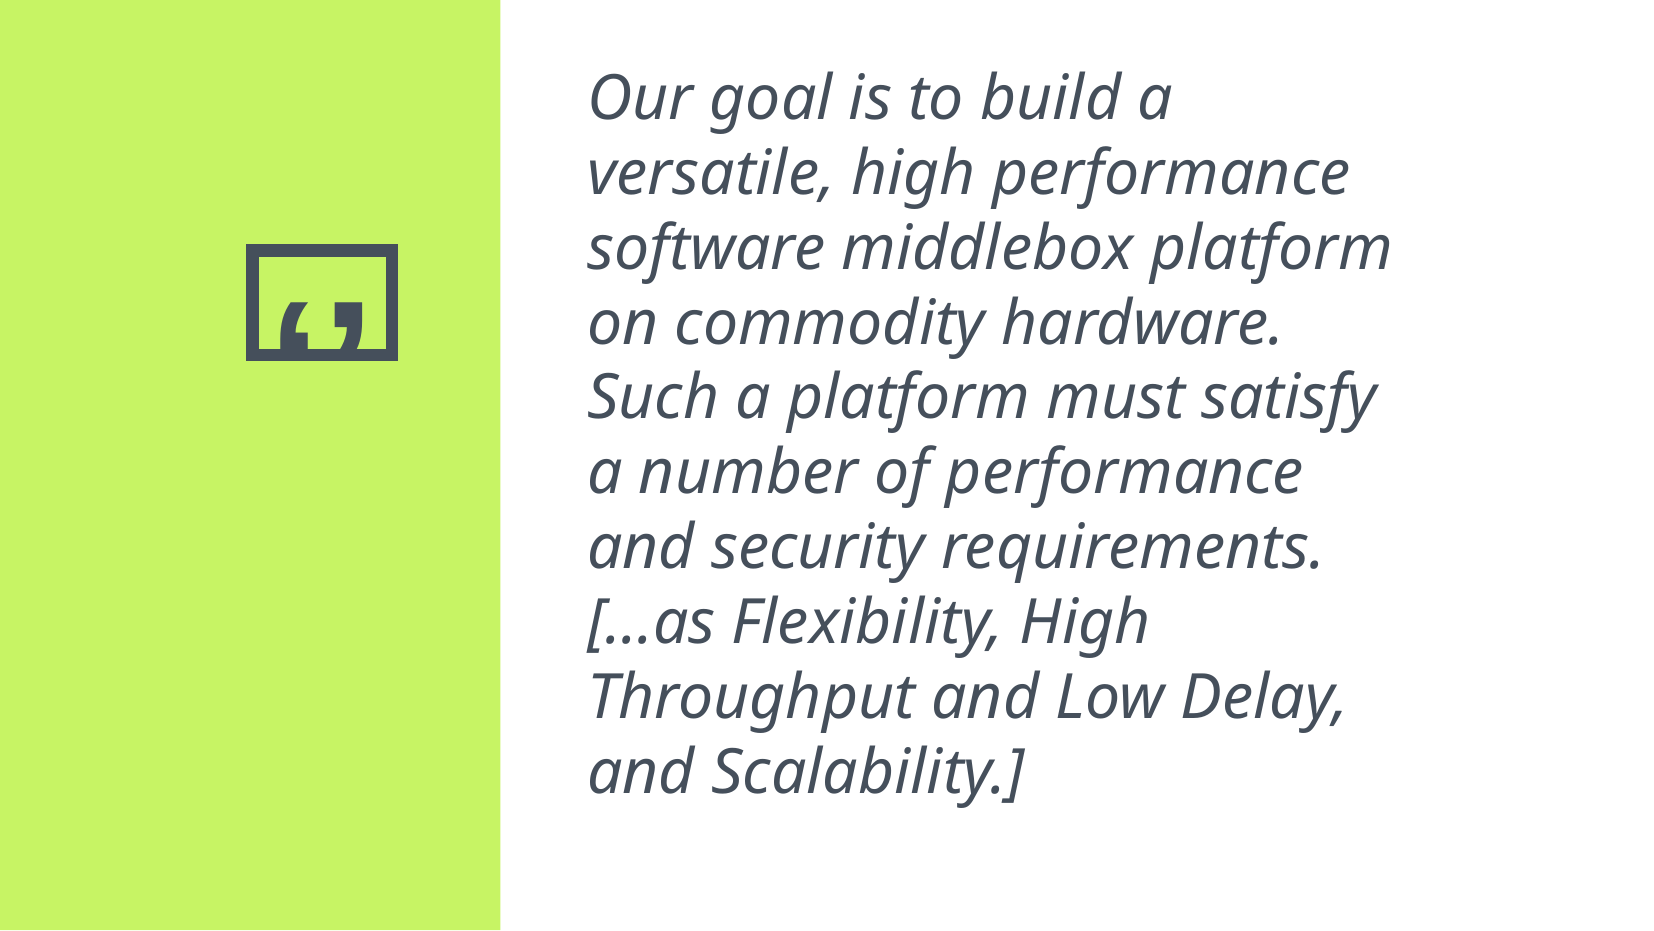

# Our goal is to build a versatile, high performance software middlebox platform on commodity hardware. Such a platform must satisfy a number of performance and security requirements. [...as Flexibility, High Throughput and Low Delay, and Scalability.]